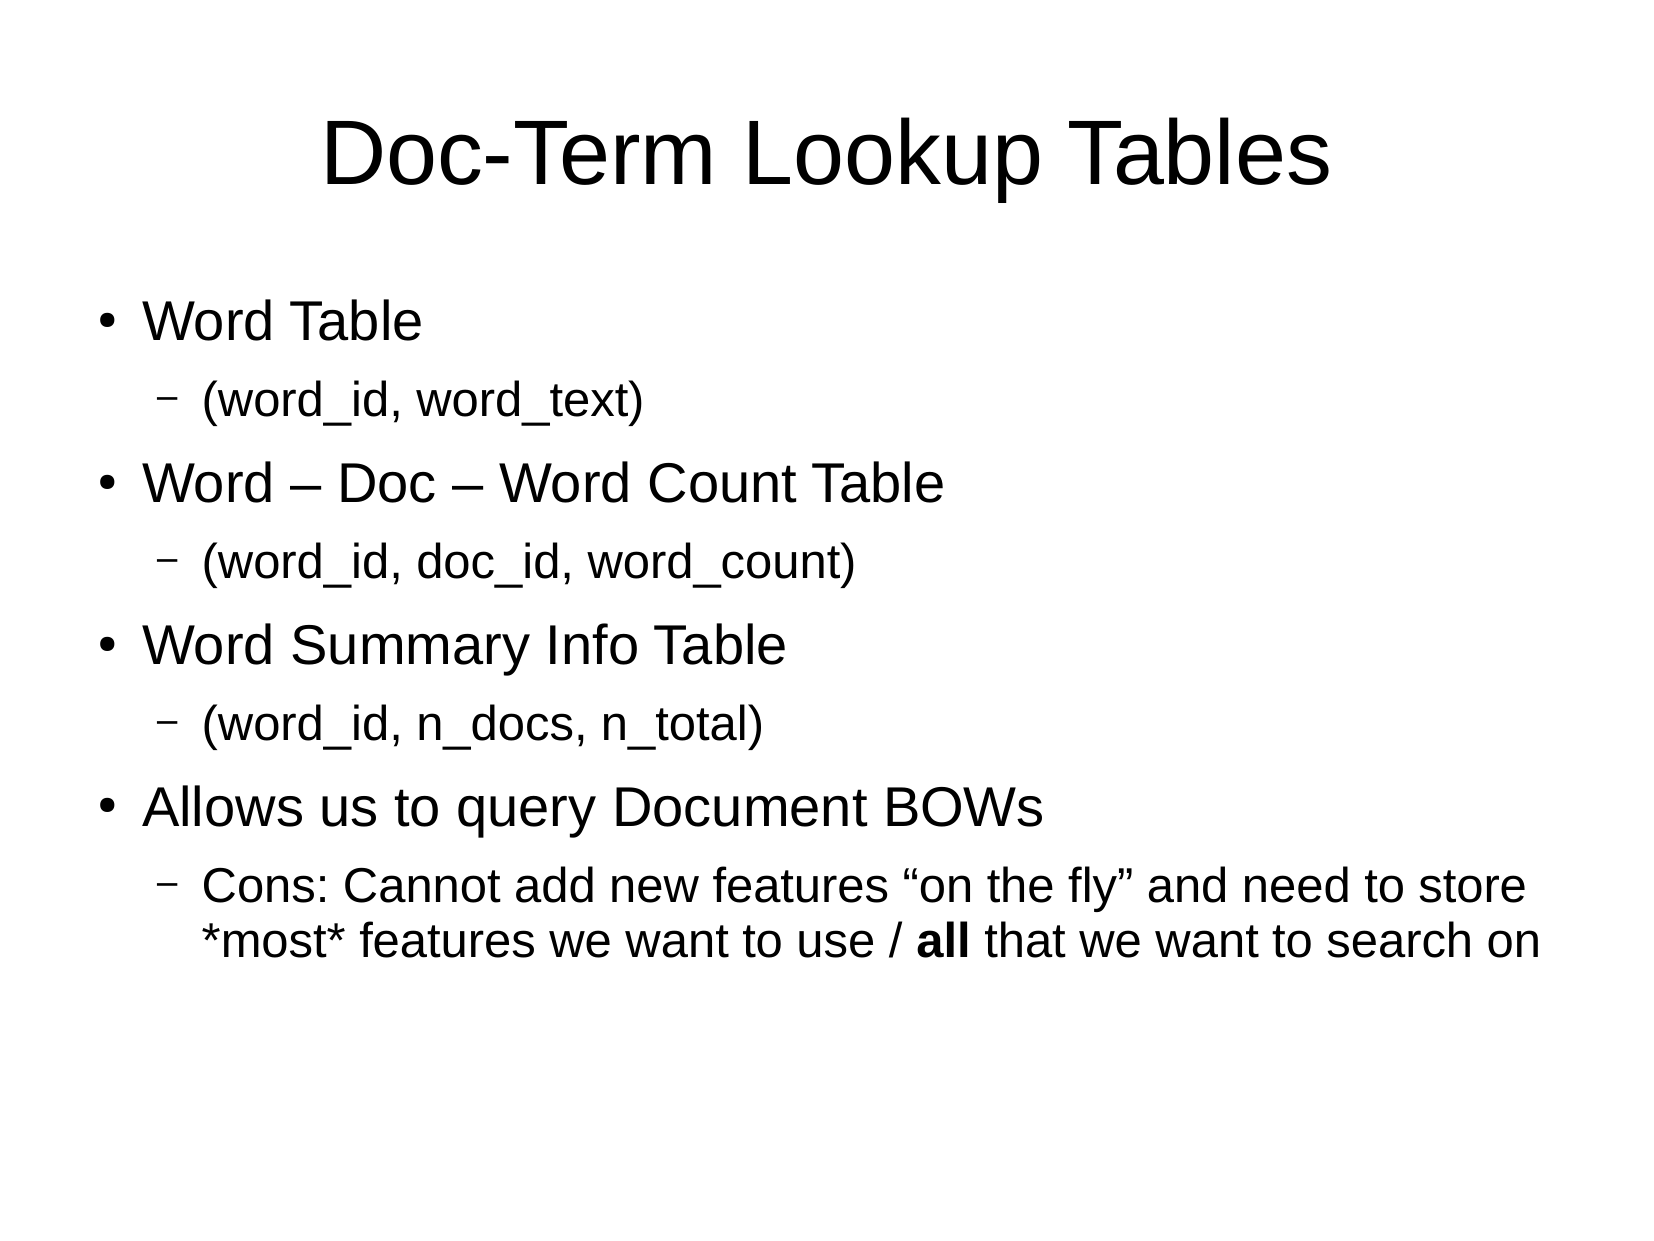

# Doc-Term Lookup Tables
Word Table
(word_id, word_text)
Word – Doc – Word Count Table
(word_id, doc_id, word_count)
Word Summary Info Table
(word_id, n_docs, n_total)
Allows us to query Document BOWs
Cons: Cannot add new features “on the fly” and need to store *most* features we want to use / all that we want to search on